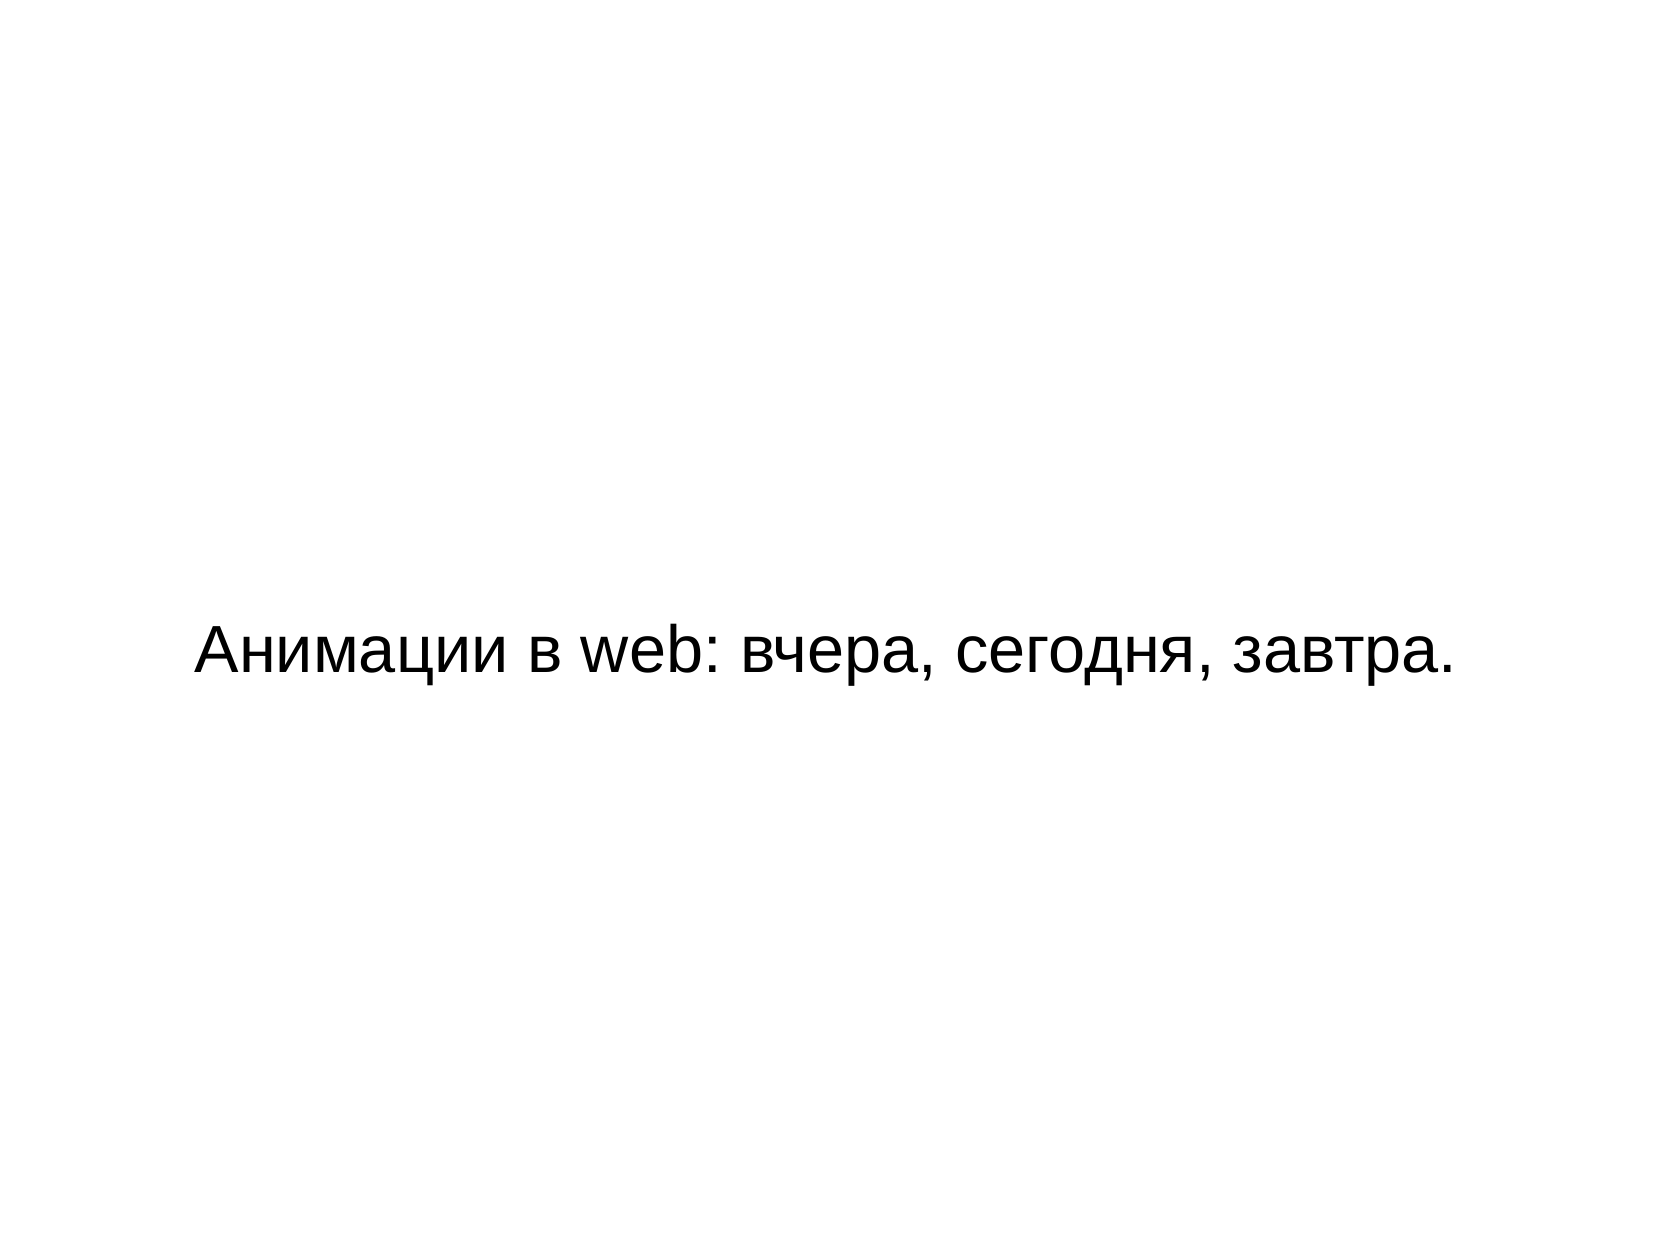

#
Анимации в web: вчера, сегодня, завтра.